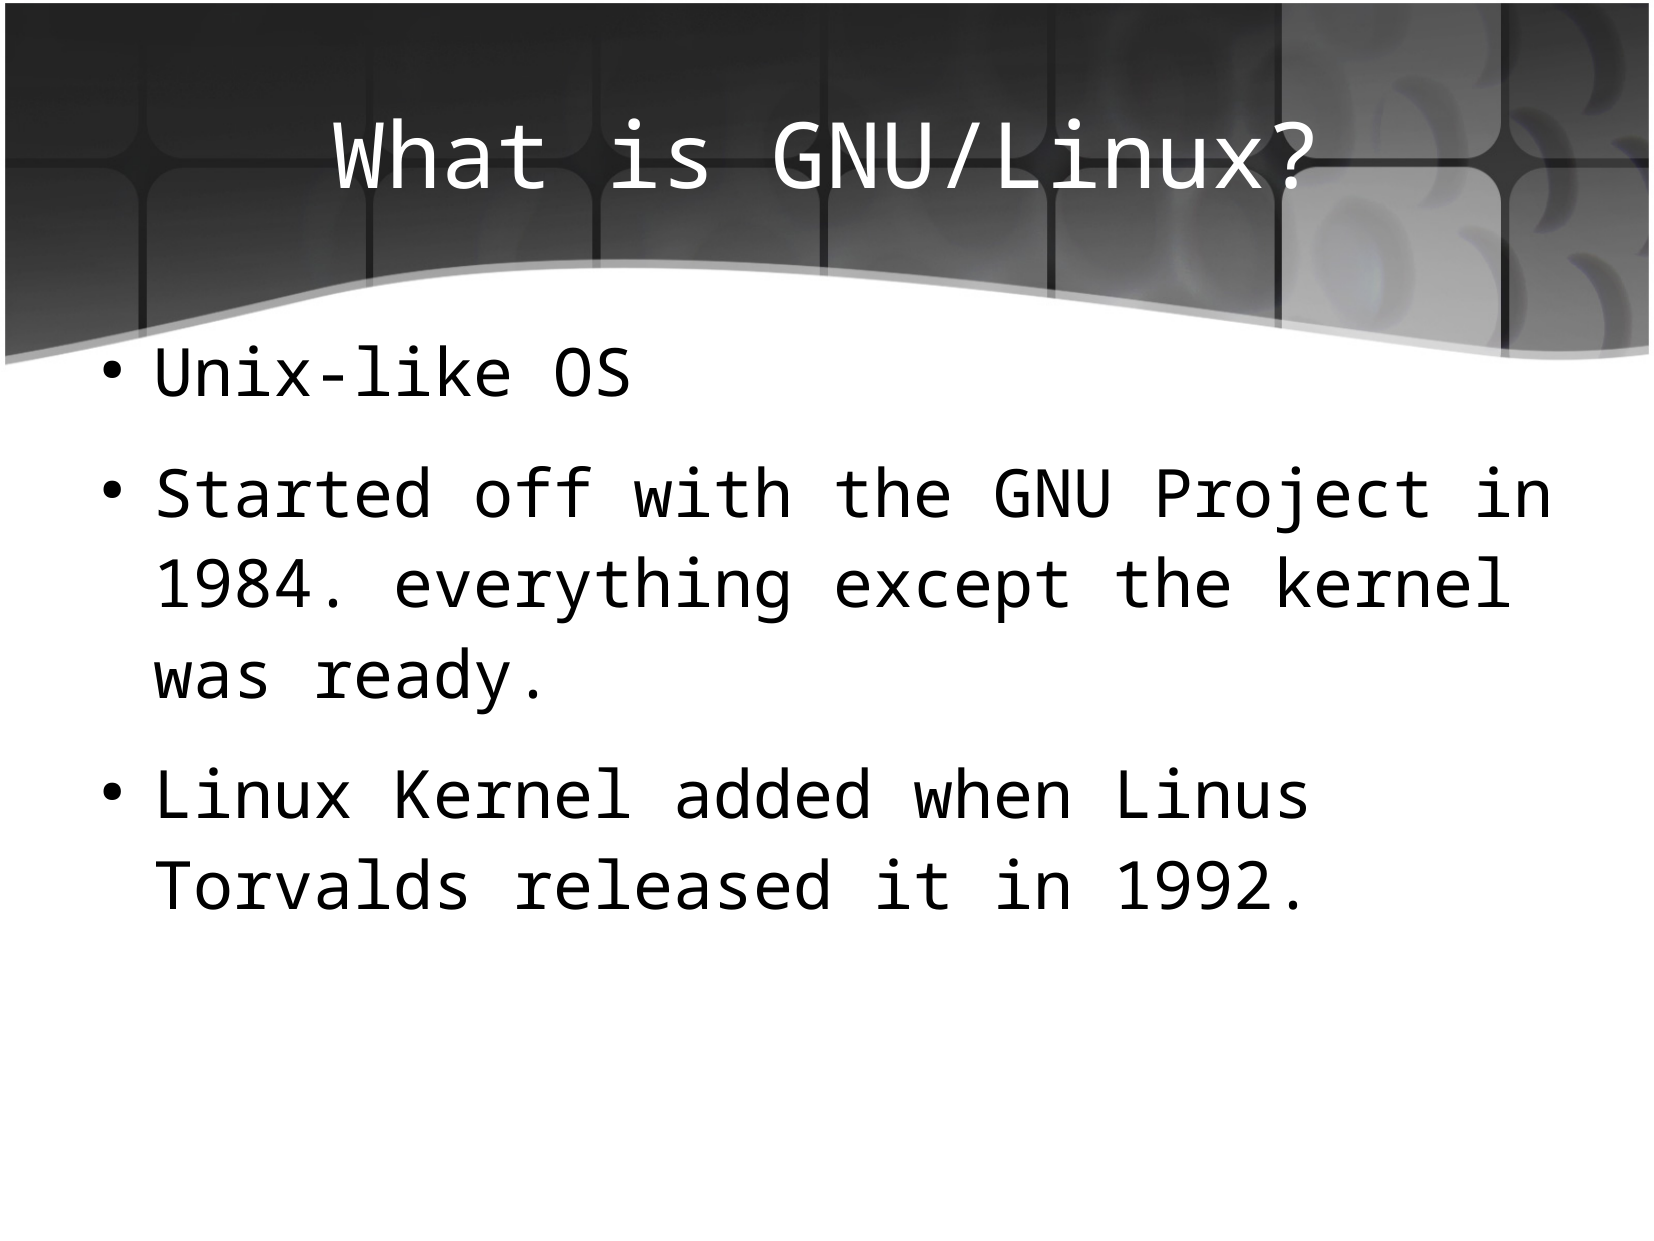

# What is GNU/Linux?
Unix-like OS
Started off with the GNU Project in 1984. everything except the kernel was ready.
Linux Kernel added when Linus Torvalds released it in 1992.